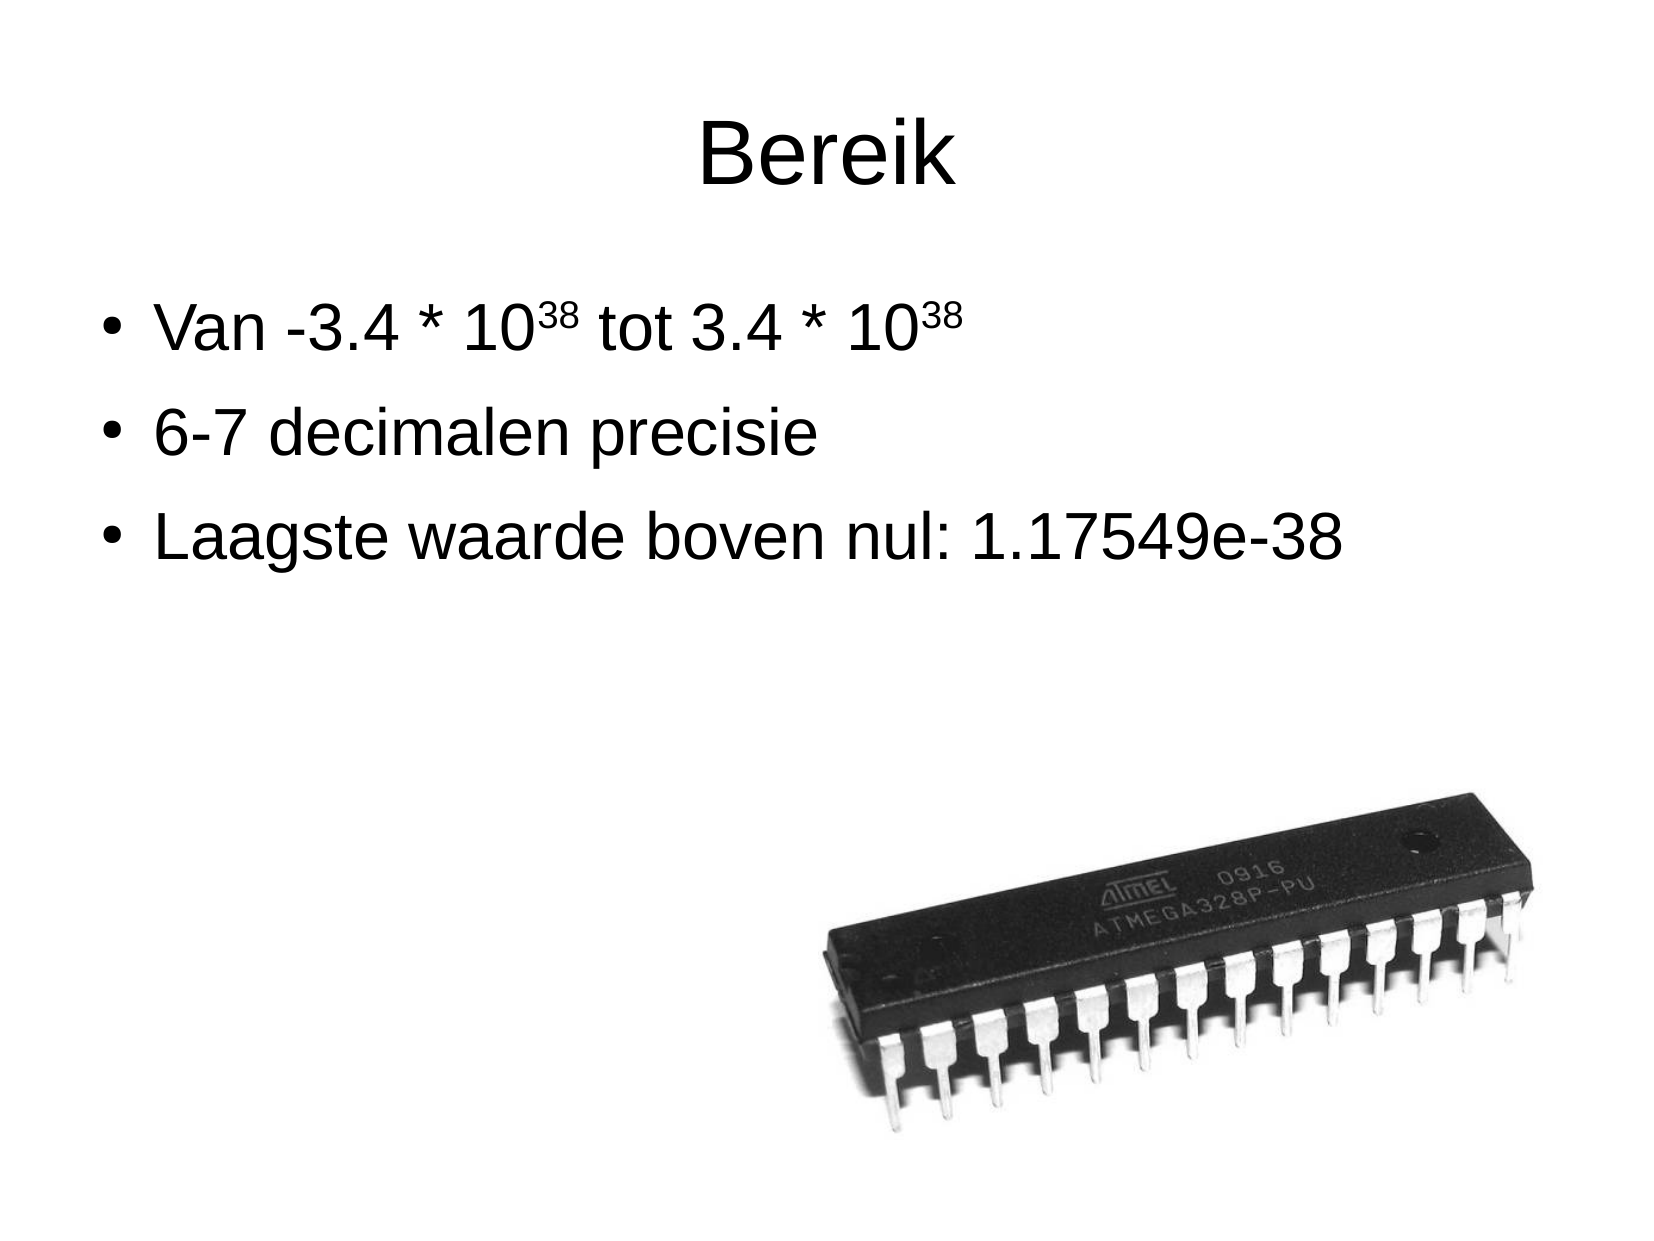

# Bereik
Van -3.4 * 1038 tot 3.4 * 1038
6-7 decimalen precisie
Laagste waarde boven nul: 1.17549e-38